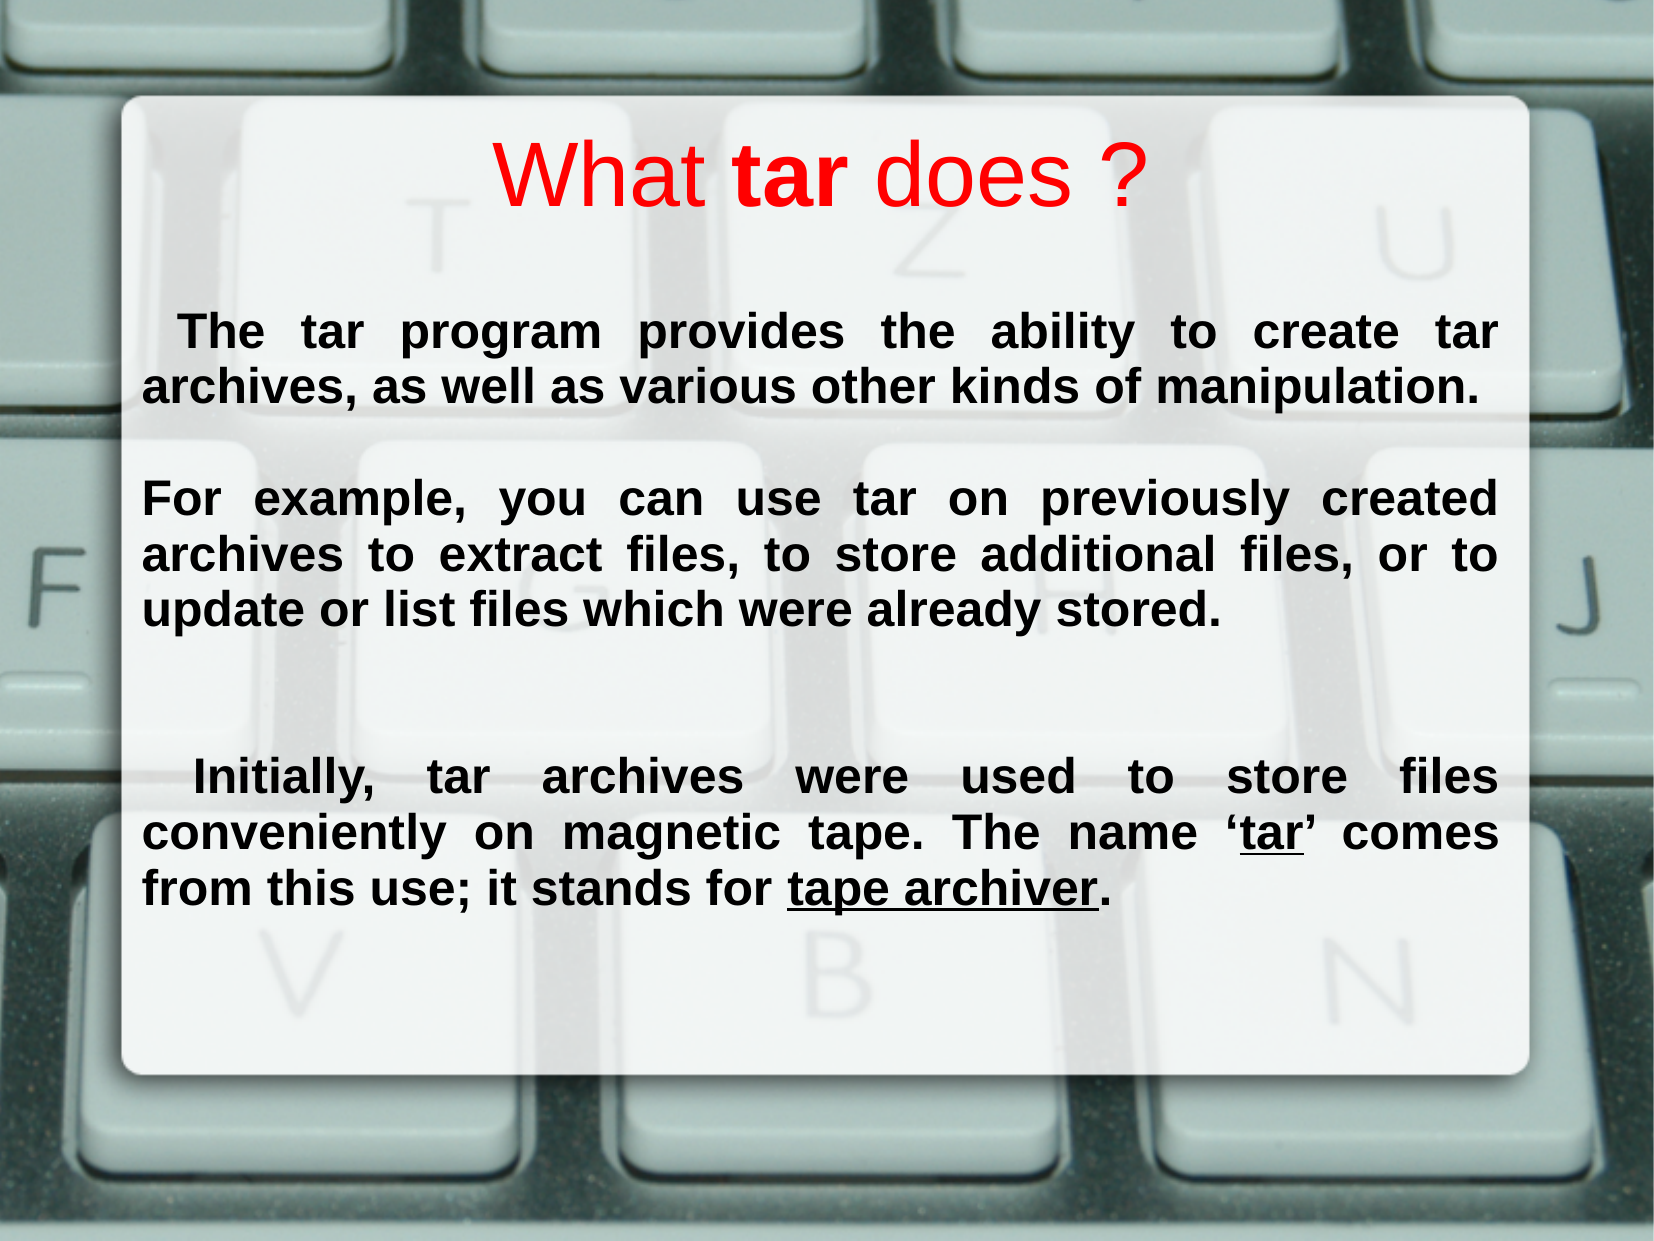

# What tar does ?
 The tar program provides the ability to create tar archives, as well as various other kinds of manipulation.
For example, you can use tar on previously created archives to extract ﬁles, to store additional ﬁles, or to update or list ﬁles which were already stored.
 Initially, tar archives were used to store ﬁles conveniently on magnetic tape. The name ‘tar’ comes from this use; it stands for tape archiver.